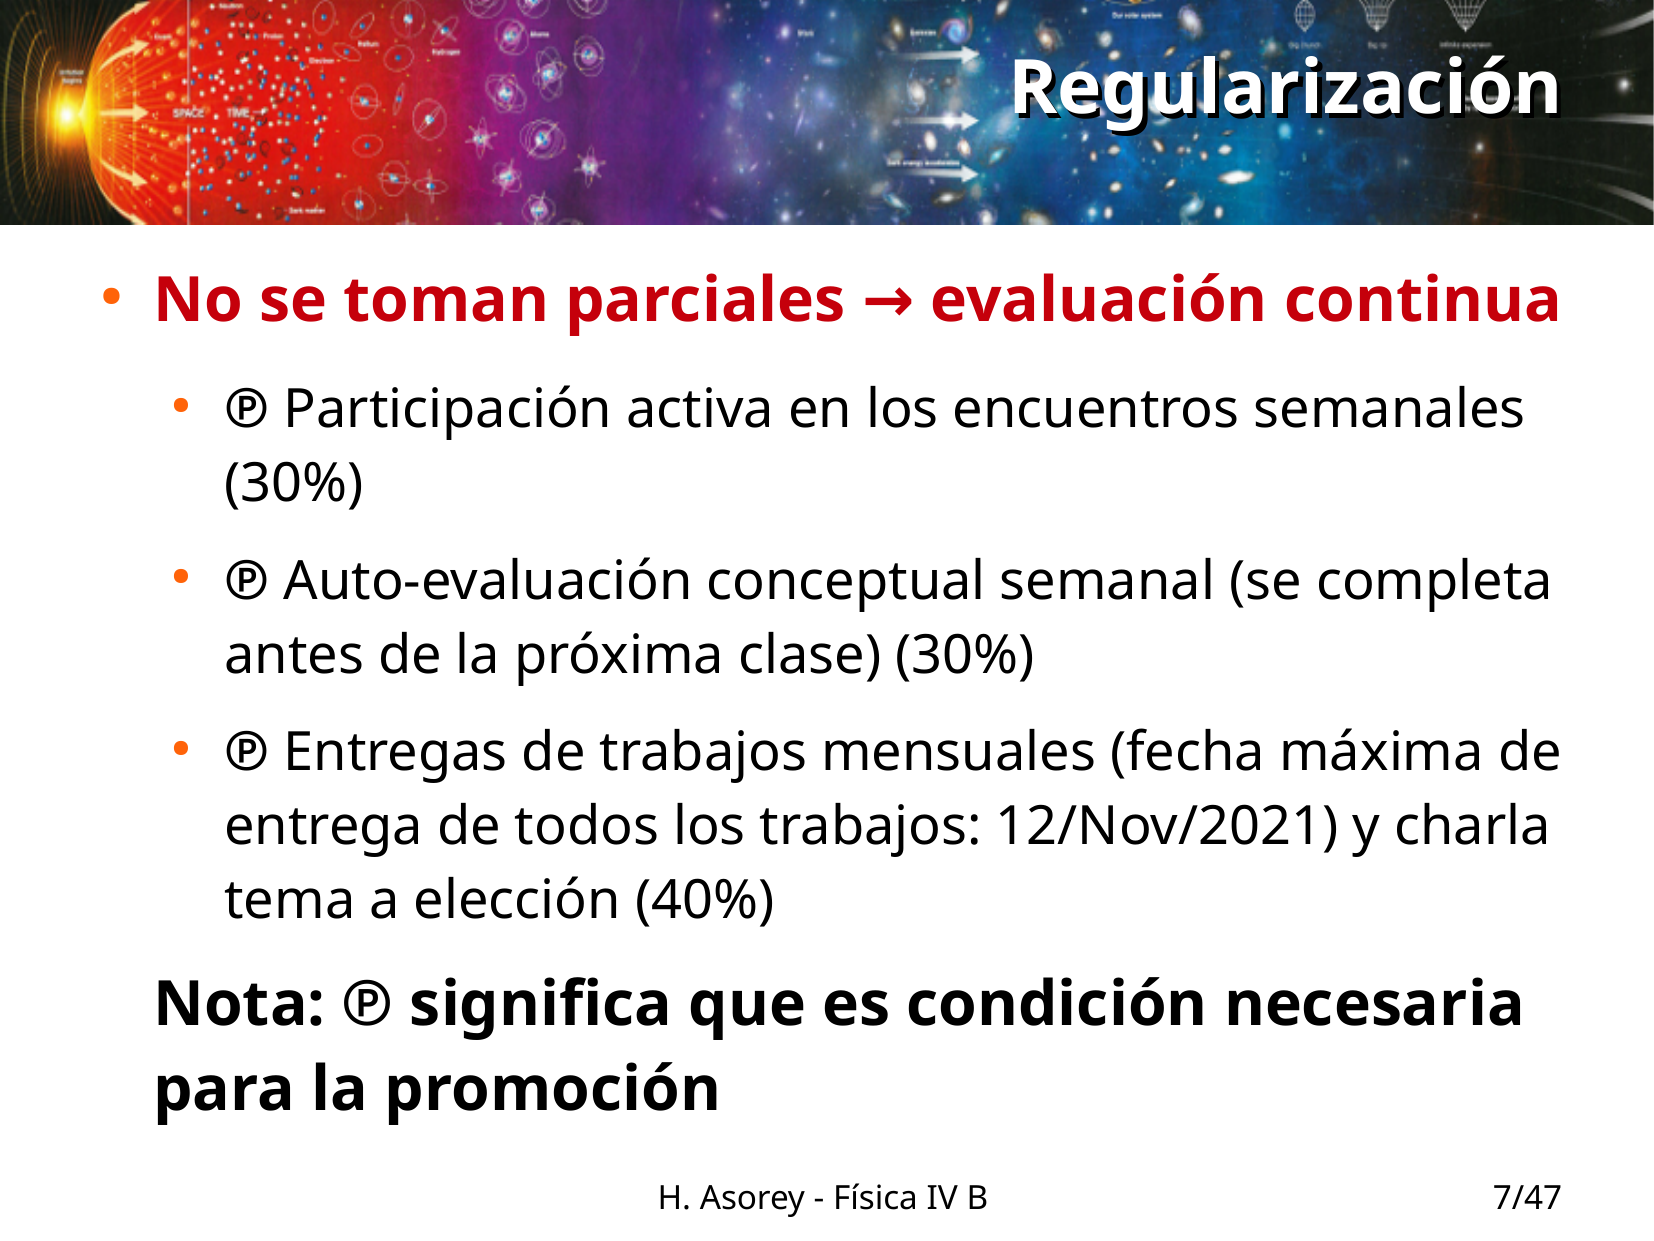

# Regularización
No se toman parciales → evaluación continua
℗ Participación activa en los encuentros semanales (30%)
℗ Auto-evaluación conceptual semanal (se completa antes de la próxima clase) (30%)
℗ Entregas de trabajos mensuales (fecha máxima de entrega de todos los trabajos: 12/Nov/2021) y charla tema a elección (40%)
Nota: ℗ significa que es condición necesaria para la promoción
H. Asorey - Física IV B
7